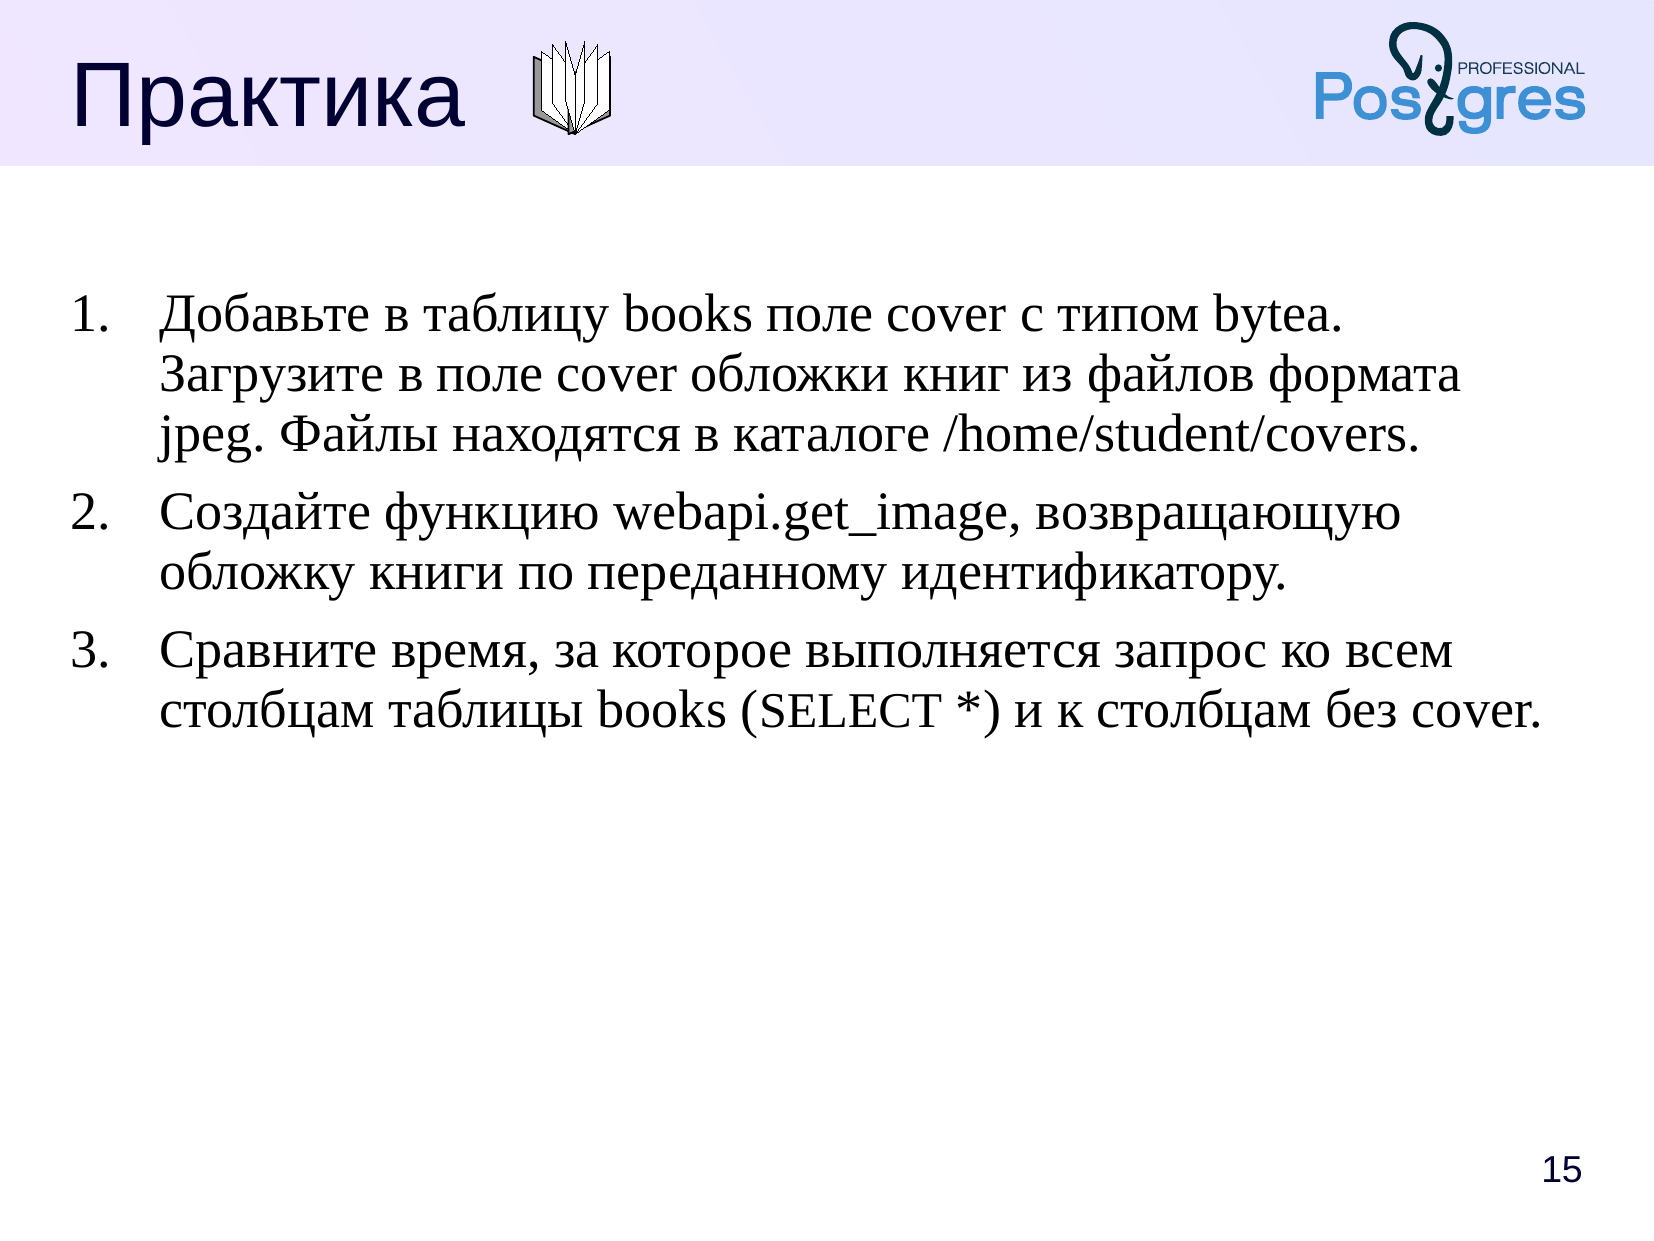

# Практика
Добавьте в таблицу books поле cover с типом bytea.
Загрузите в поле cover обложки книг из файлов формата jpeg. Файлы находятся в каталоге /home/student/covers.
Создайте функцию webapi.get_image, возвращающую обложку книги по переданному идентификатору.
Сравните время, за которое выполняется запрос ко всем столбцам таблицы books (SELECT *) и к столбцам без cover.